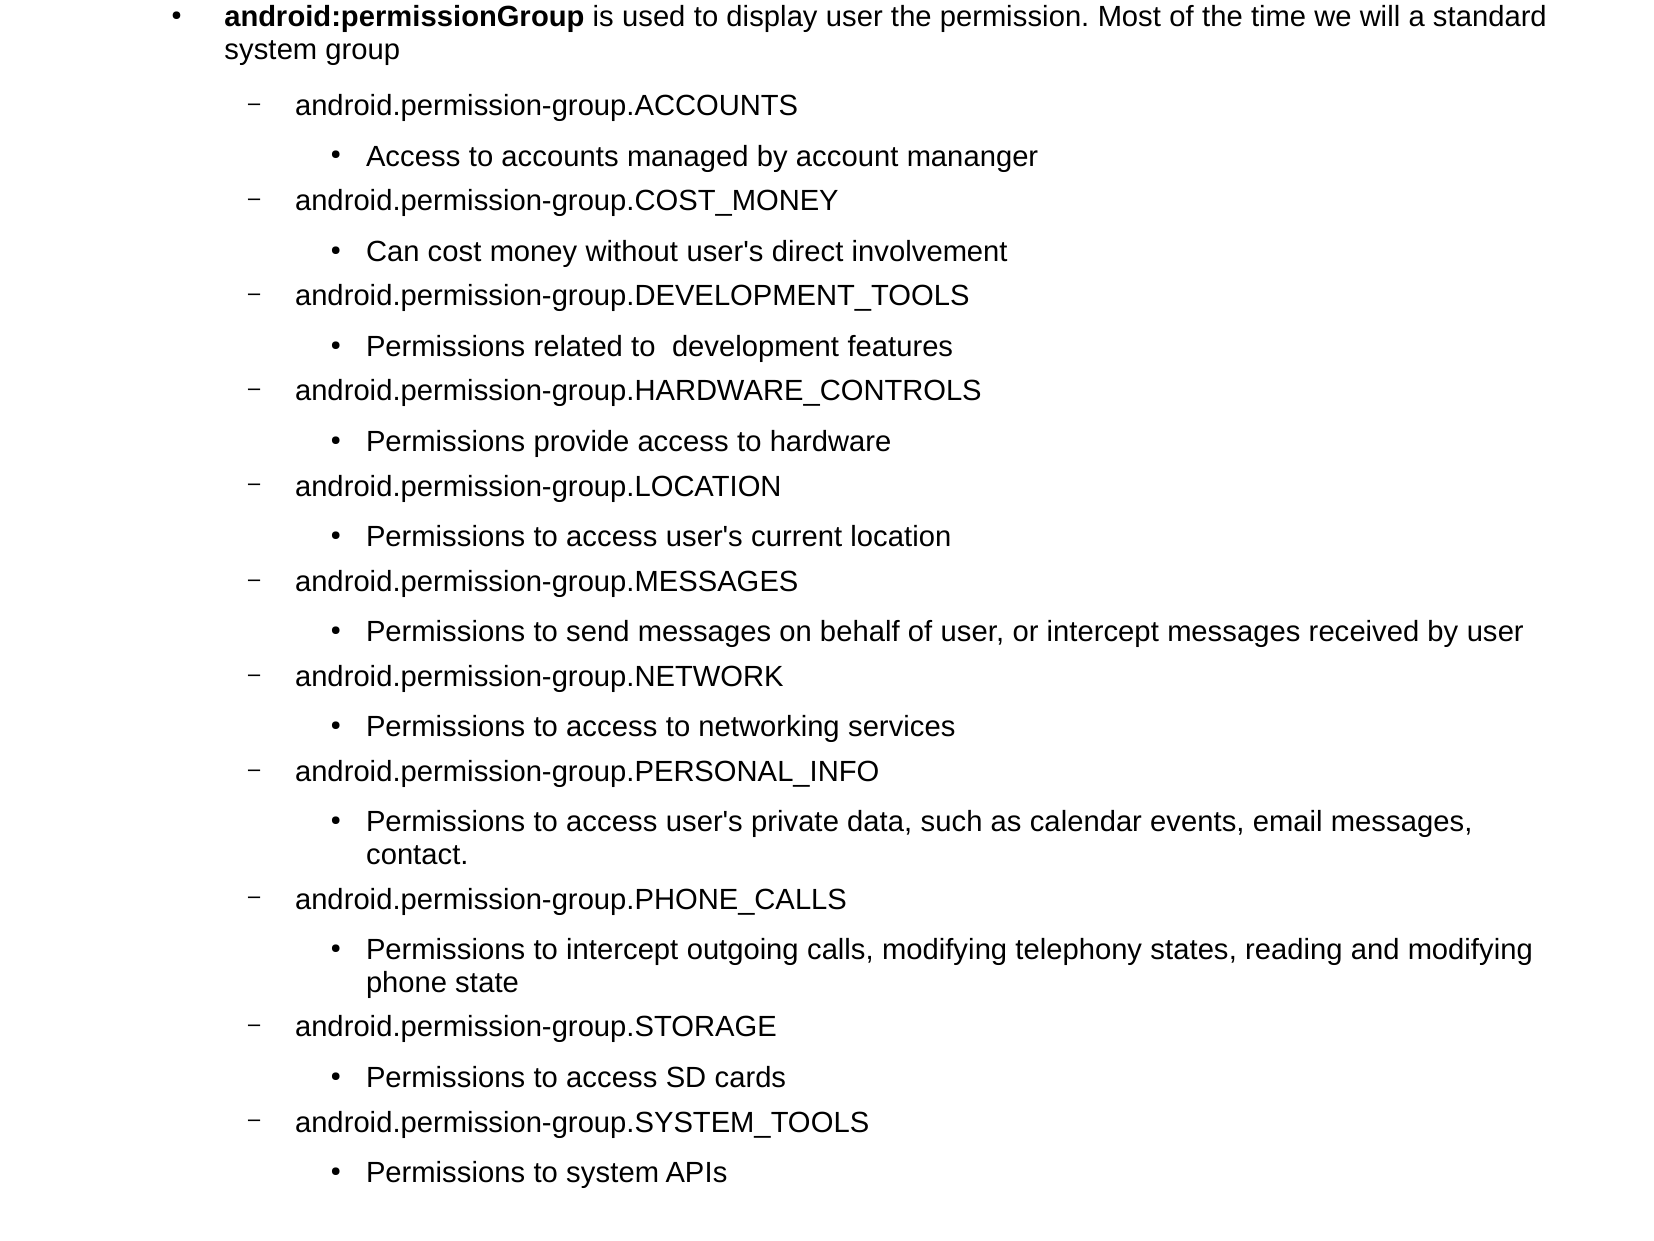

# android:permissionGroup is used to display user the permission. Most of the time we will a standard system group
android.permission-group.ACCOUNTS
Access to accounts managed by account mananger
android.permission-group.COST_MONEY
Can cost money without user's direct involvement
android.permission-group.DEVELOPMENT_TOOLS
Permissions related to development features
android.permission-group.HARDWARE_CONTROLS
Permissions provide access to hardware
android.permission-group.LOCATION
Permissions to access user's current location
android.permission-group.MESSAGES
Permissions to send messages on behalf of user, or intercept messages received by user
android.permission-group.NETWORK
Permissions to access to networking services
android.permission-group.PERSONAL_INFO
Permissions to access user's private data, such as calendar events, email messages, contact.
android.permission-group.PHONE_CALLS
Permissions to intercept outgoing calls, modifying telephony states, reading and modifying phone state
android.permission-group.STORAGE
Permissions to access SD cards
android.permission-group.SYSTEM_TOOLS
Permissions to system APIs